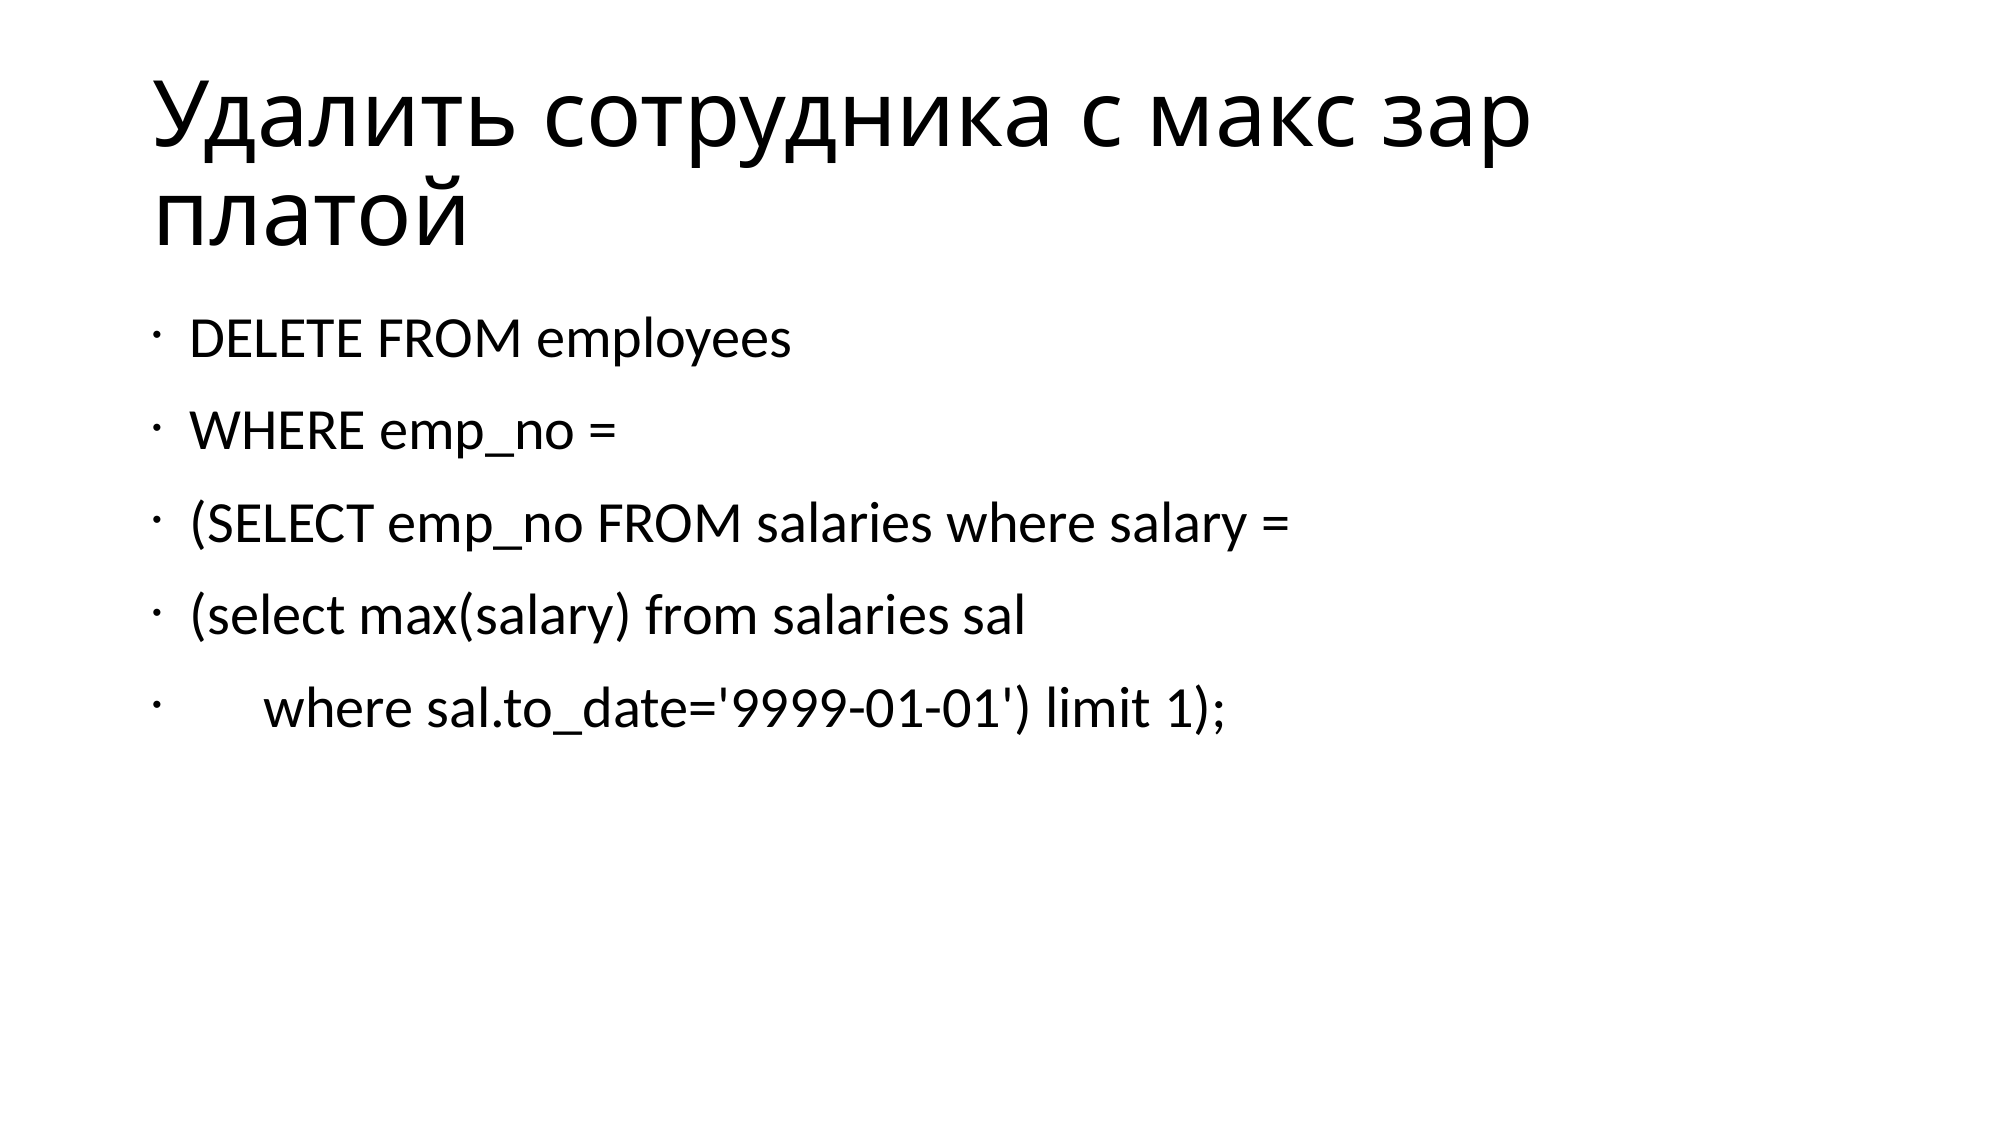

# Удалить сотрудника с макс зар платой
DELETE FROM employees
WHERE emp_no =
(SELECT emp_no FROM salaries where salary =
(select max(salary) from salaries sal
 	where sal.to_date='9999-01-01') limit 1);